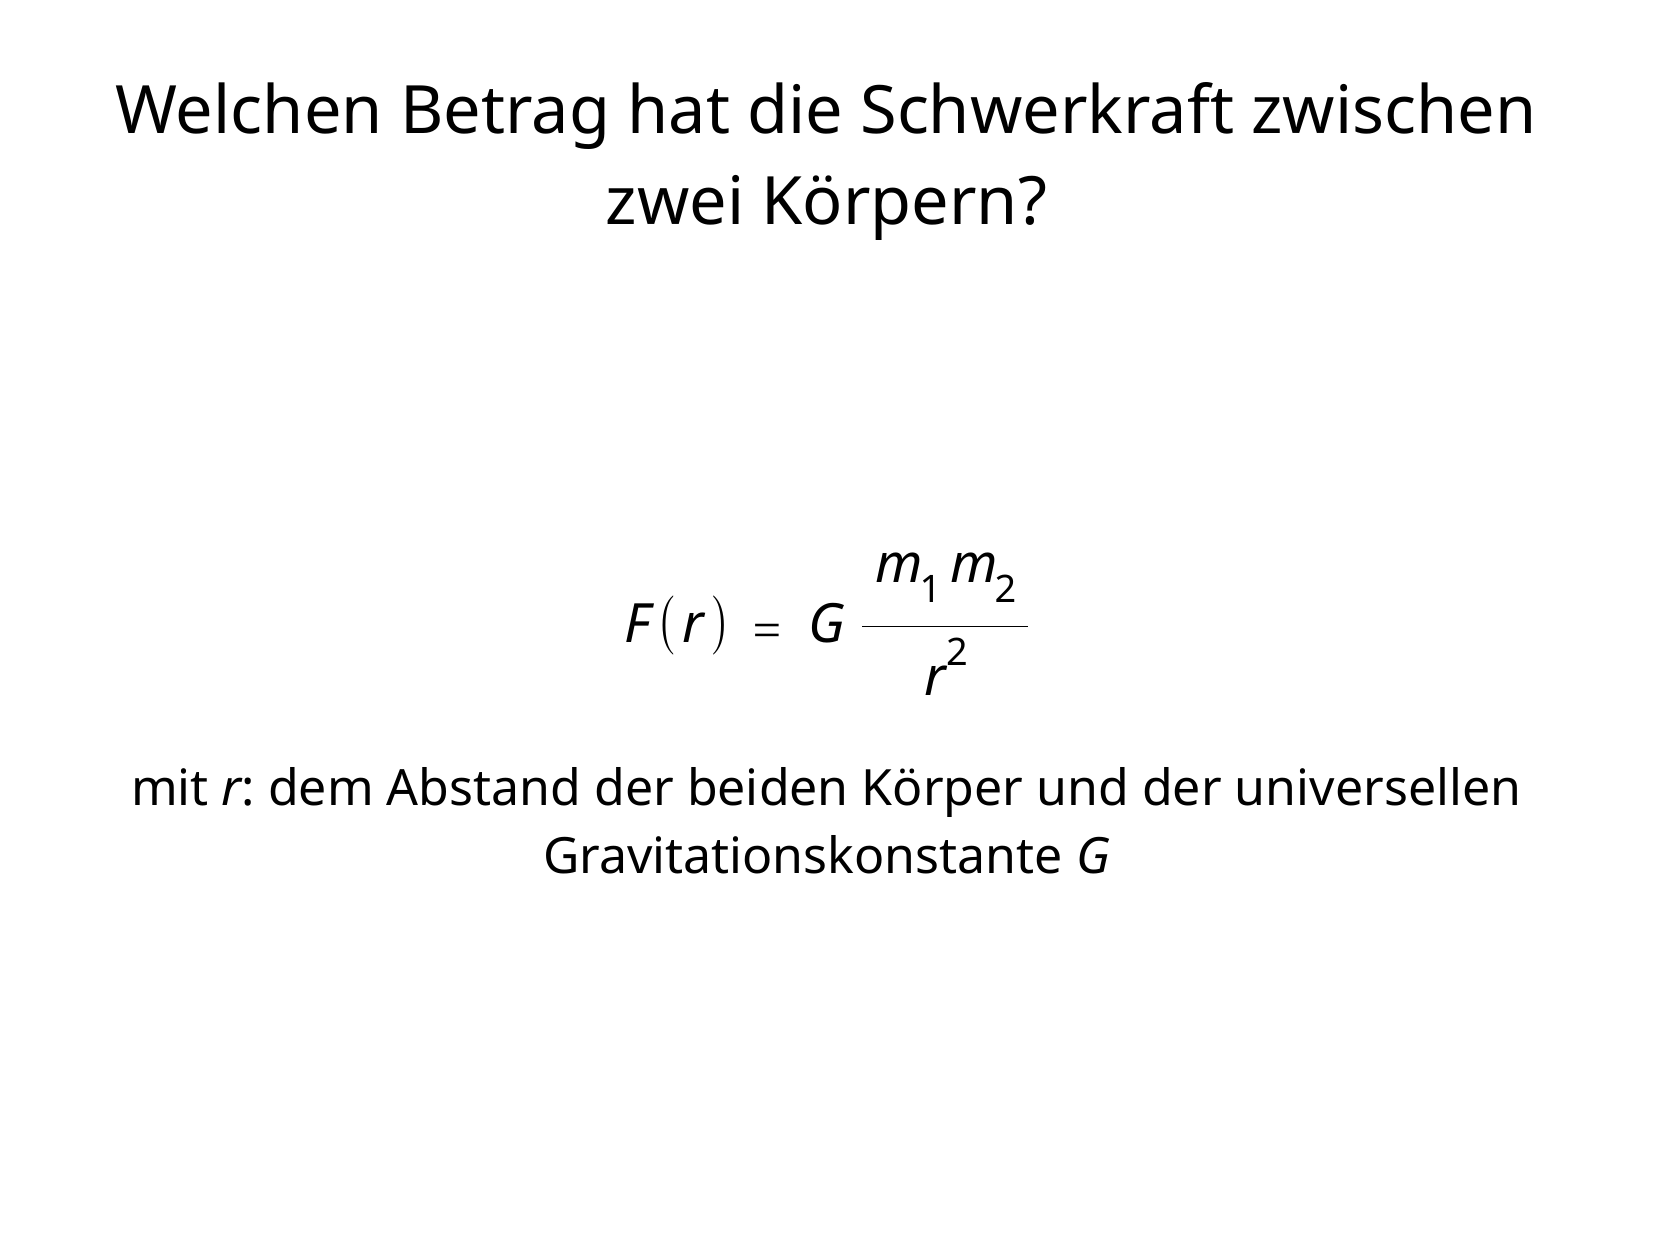

# Welchen Betrag hat die Schwerkraft zwischen zwei Körpern?
mit r: dem Abstand der beiden Körper und der universellen Gravitationskonstante G